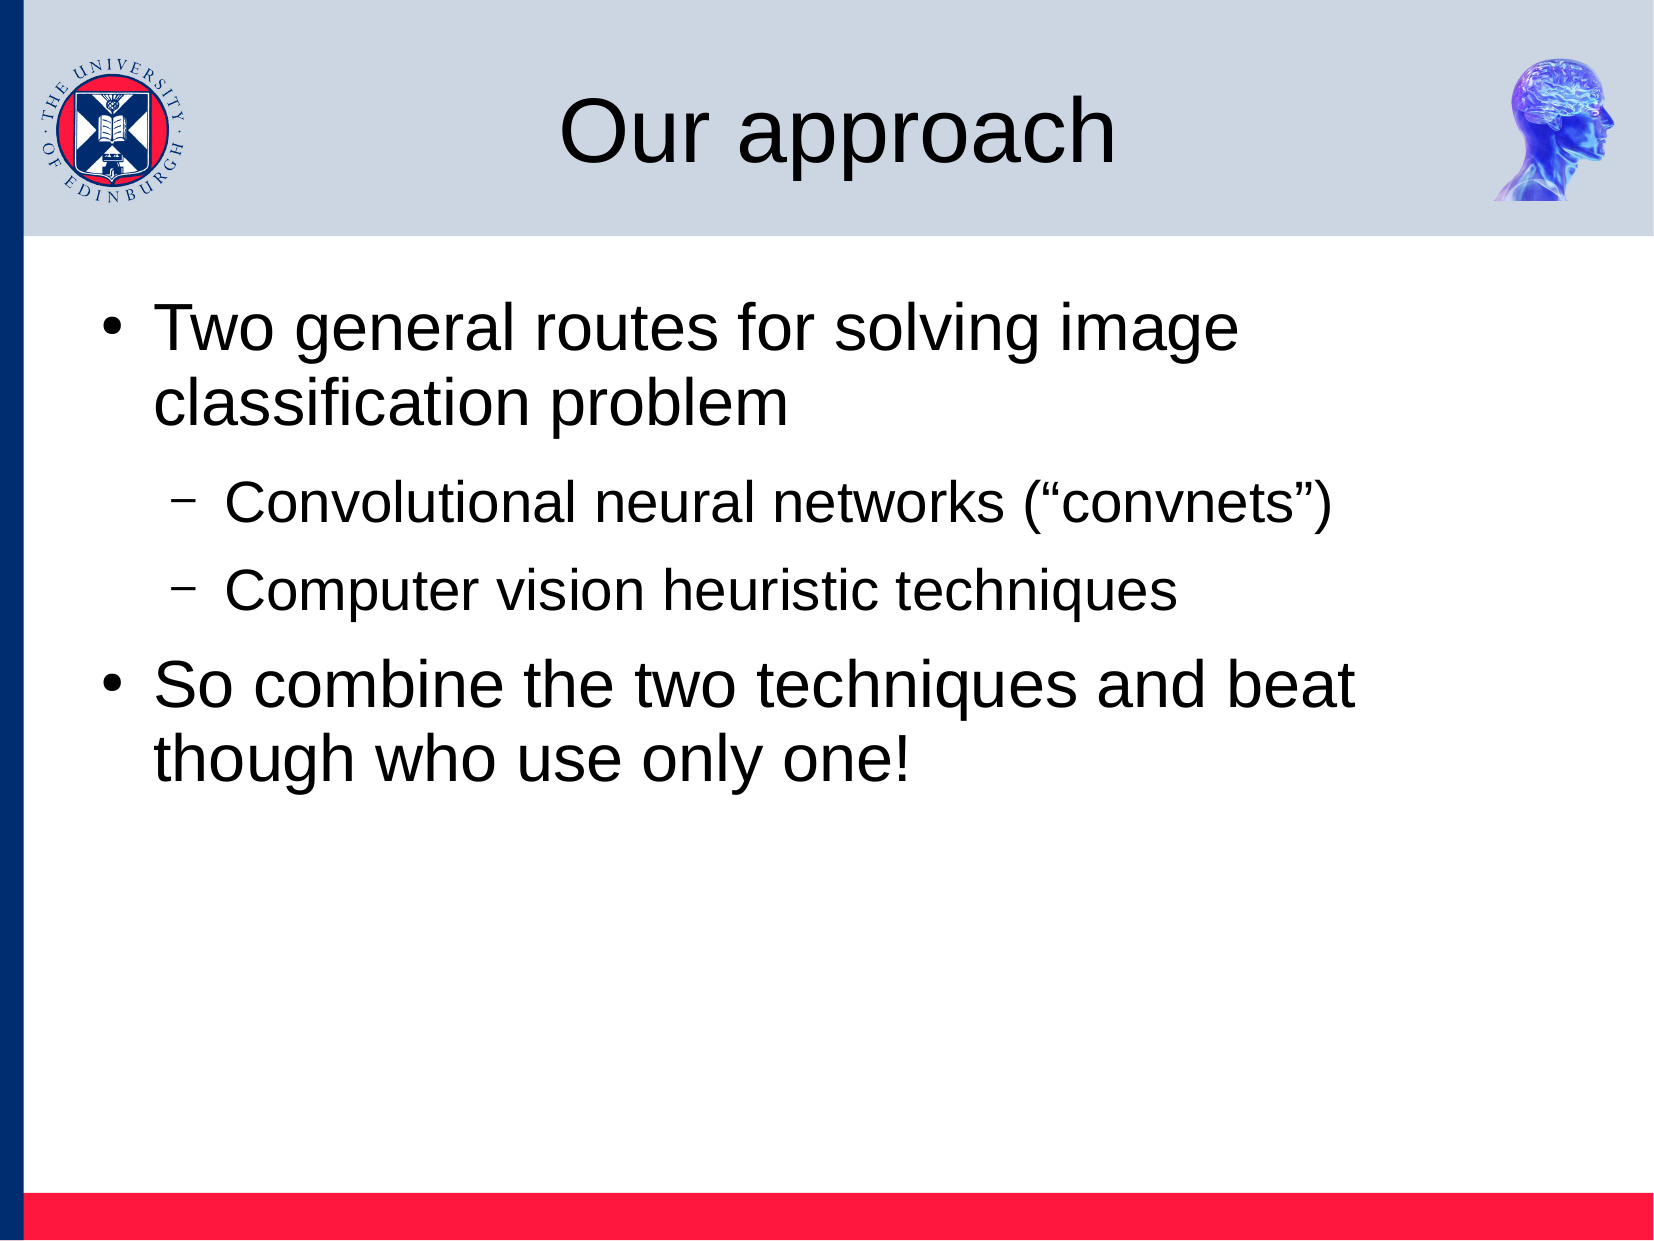

# Our approach
Two general routes for solving image classification problem
Convolutional neural networks (“convnets”)
Computer vision heuristic techniques
So combine the two techniques and beat though who use only one!